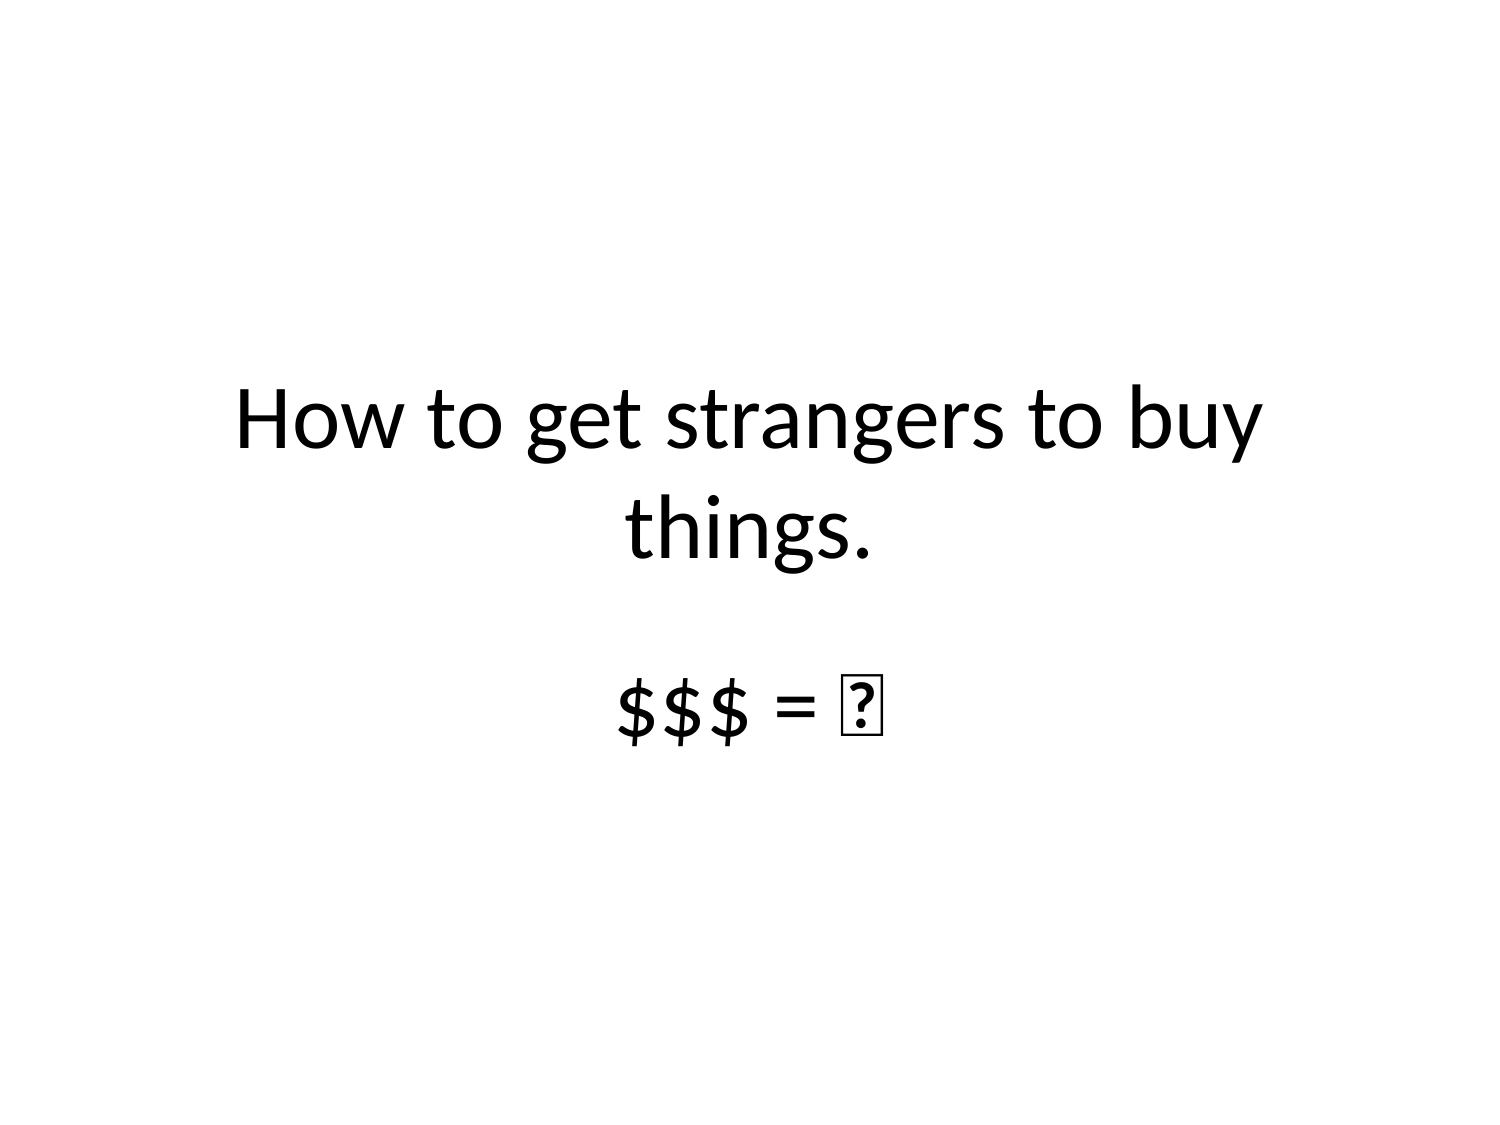

# How to get strangers to buy things.
$$$ = 